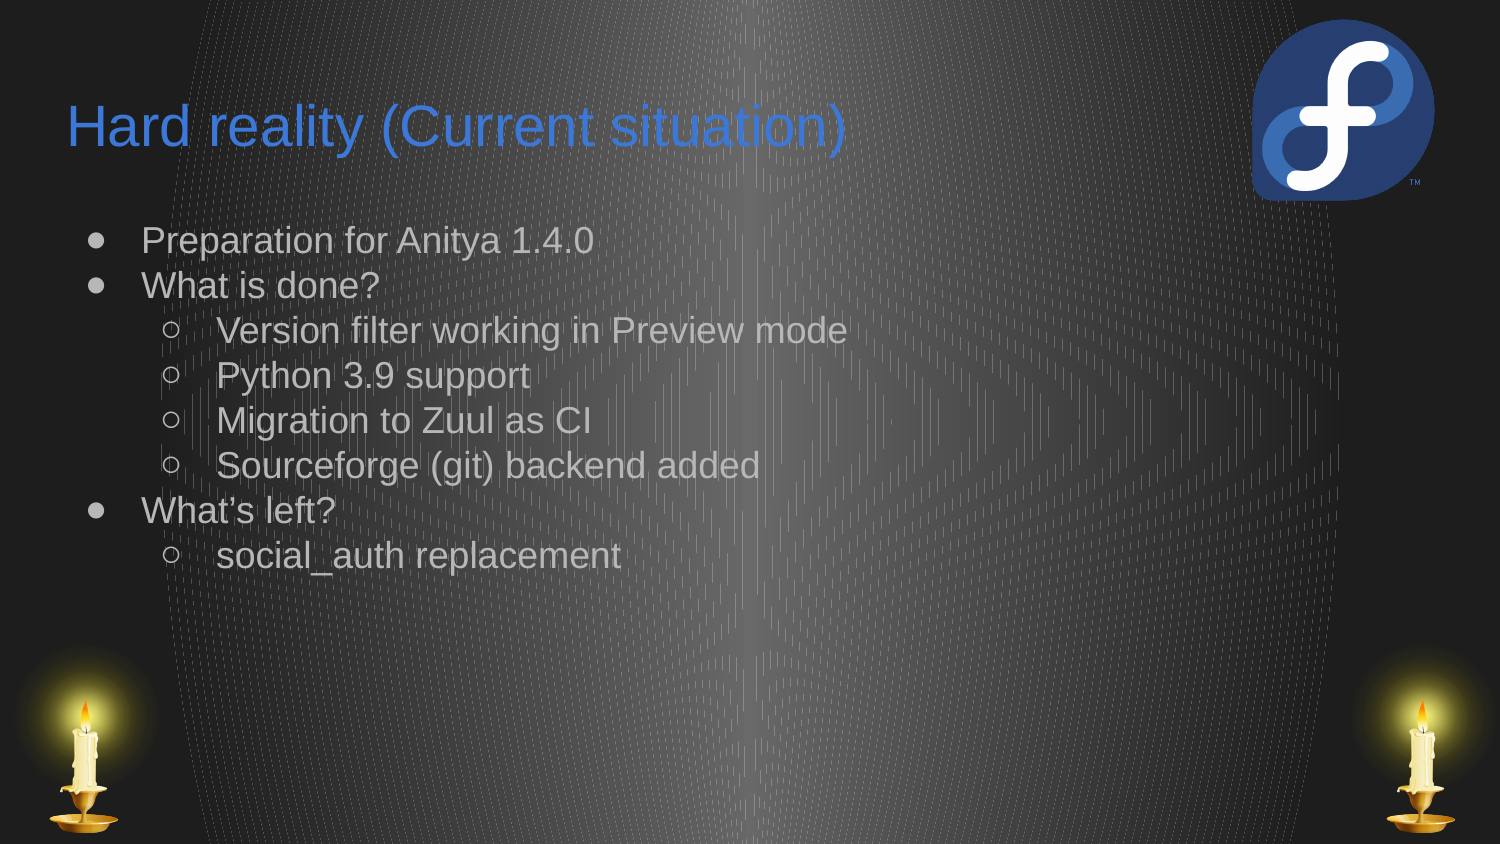

# Hard reality (Current situation)
Preparation for Anitya 1.4.0
What is done?
Version filter working in Preview mode
Python 3.9 support
Migration to Zuul as CI
Sourceforge (git) backend added
What’s left?
social_auth replacement